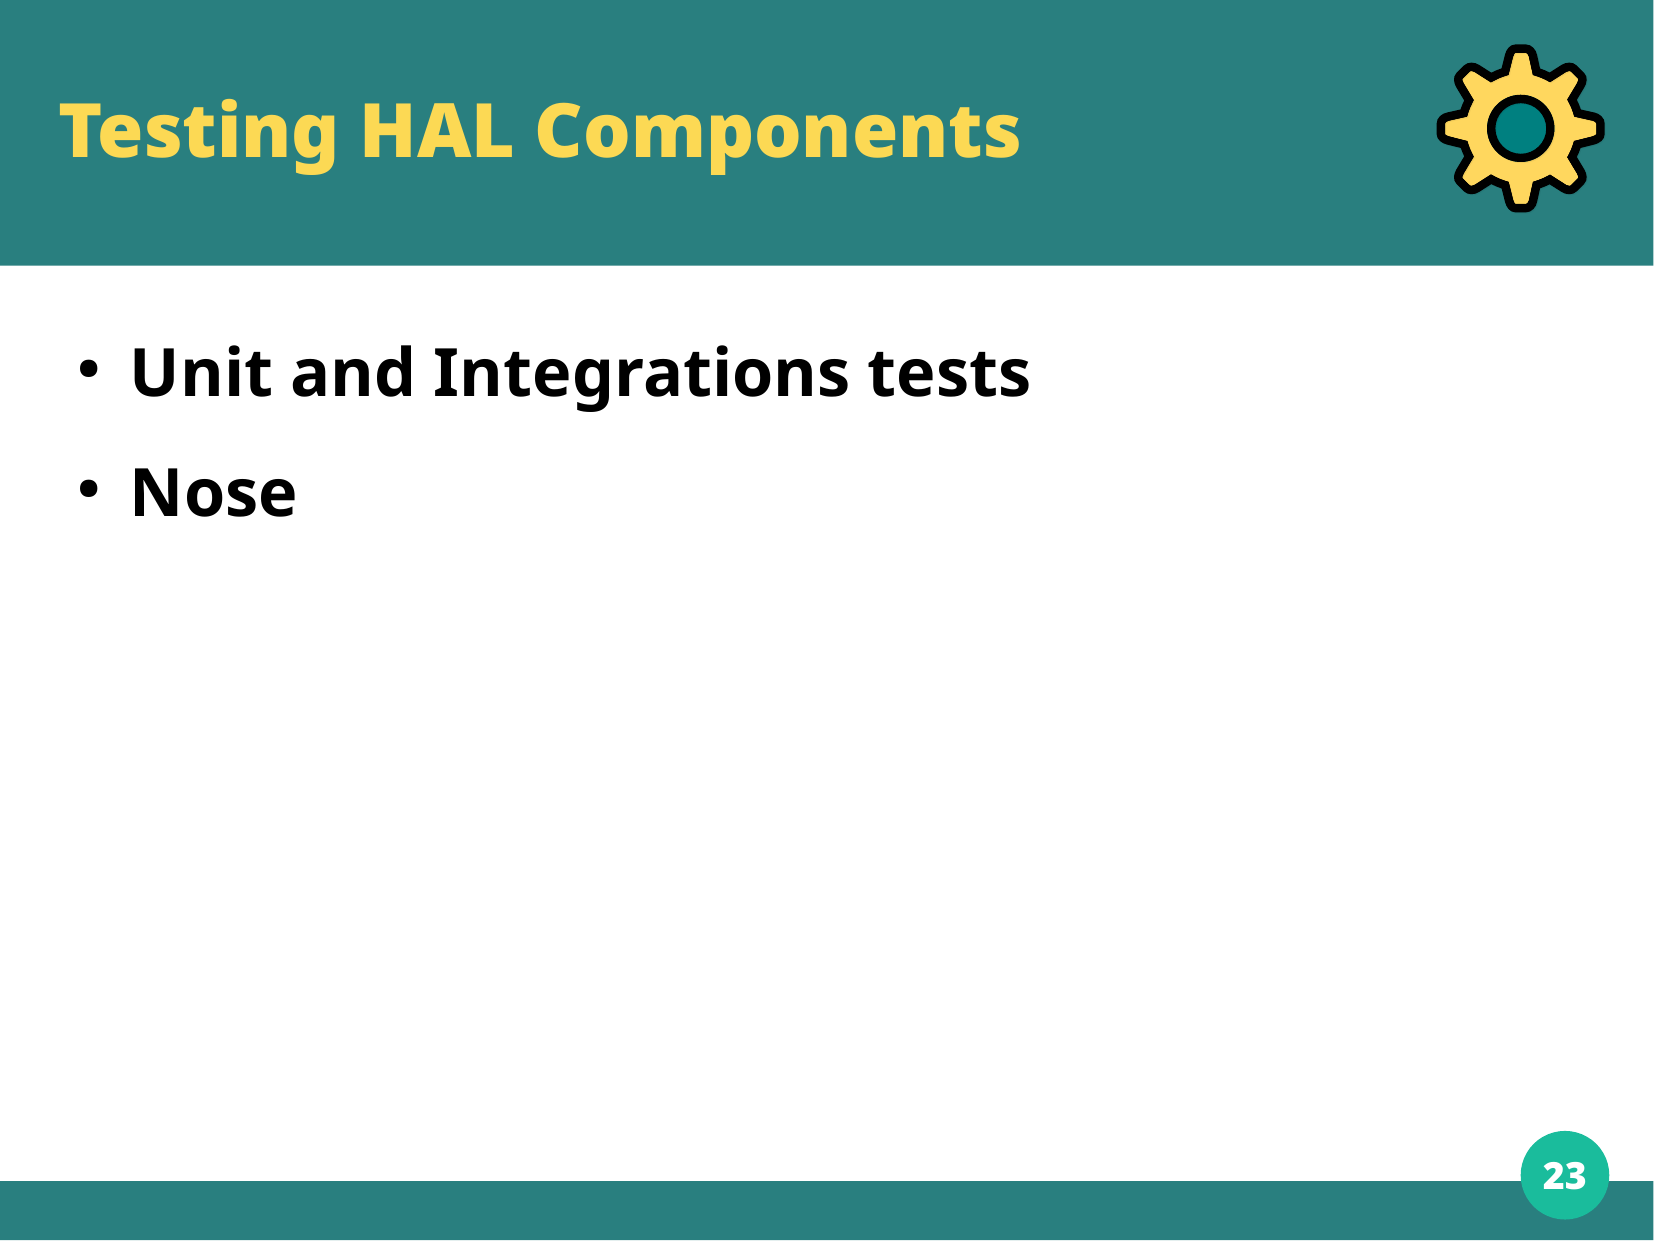

# Testing HAL Components
Unit and Integrations tests
Nose
23